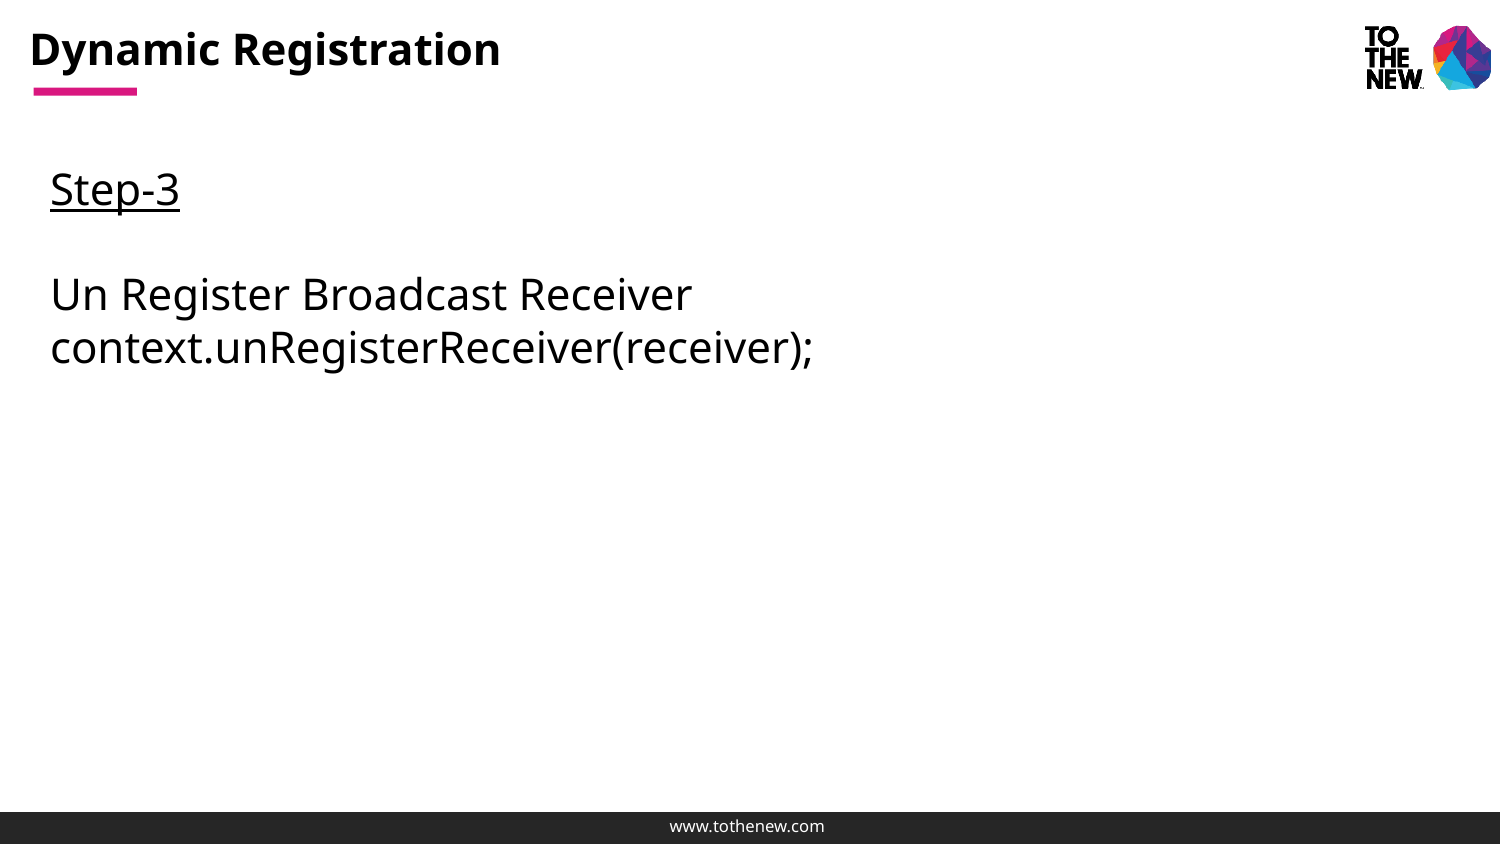

# Dynamic Registration
Step-3
Un Register Broadcast Receiver
context.unRegisterReceiver(receiver);